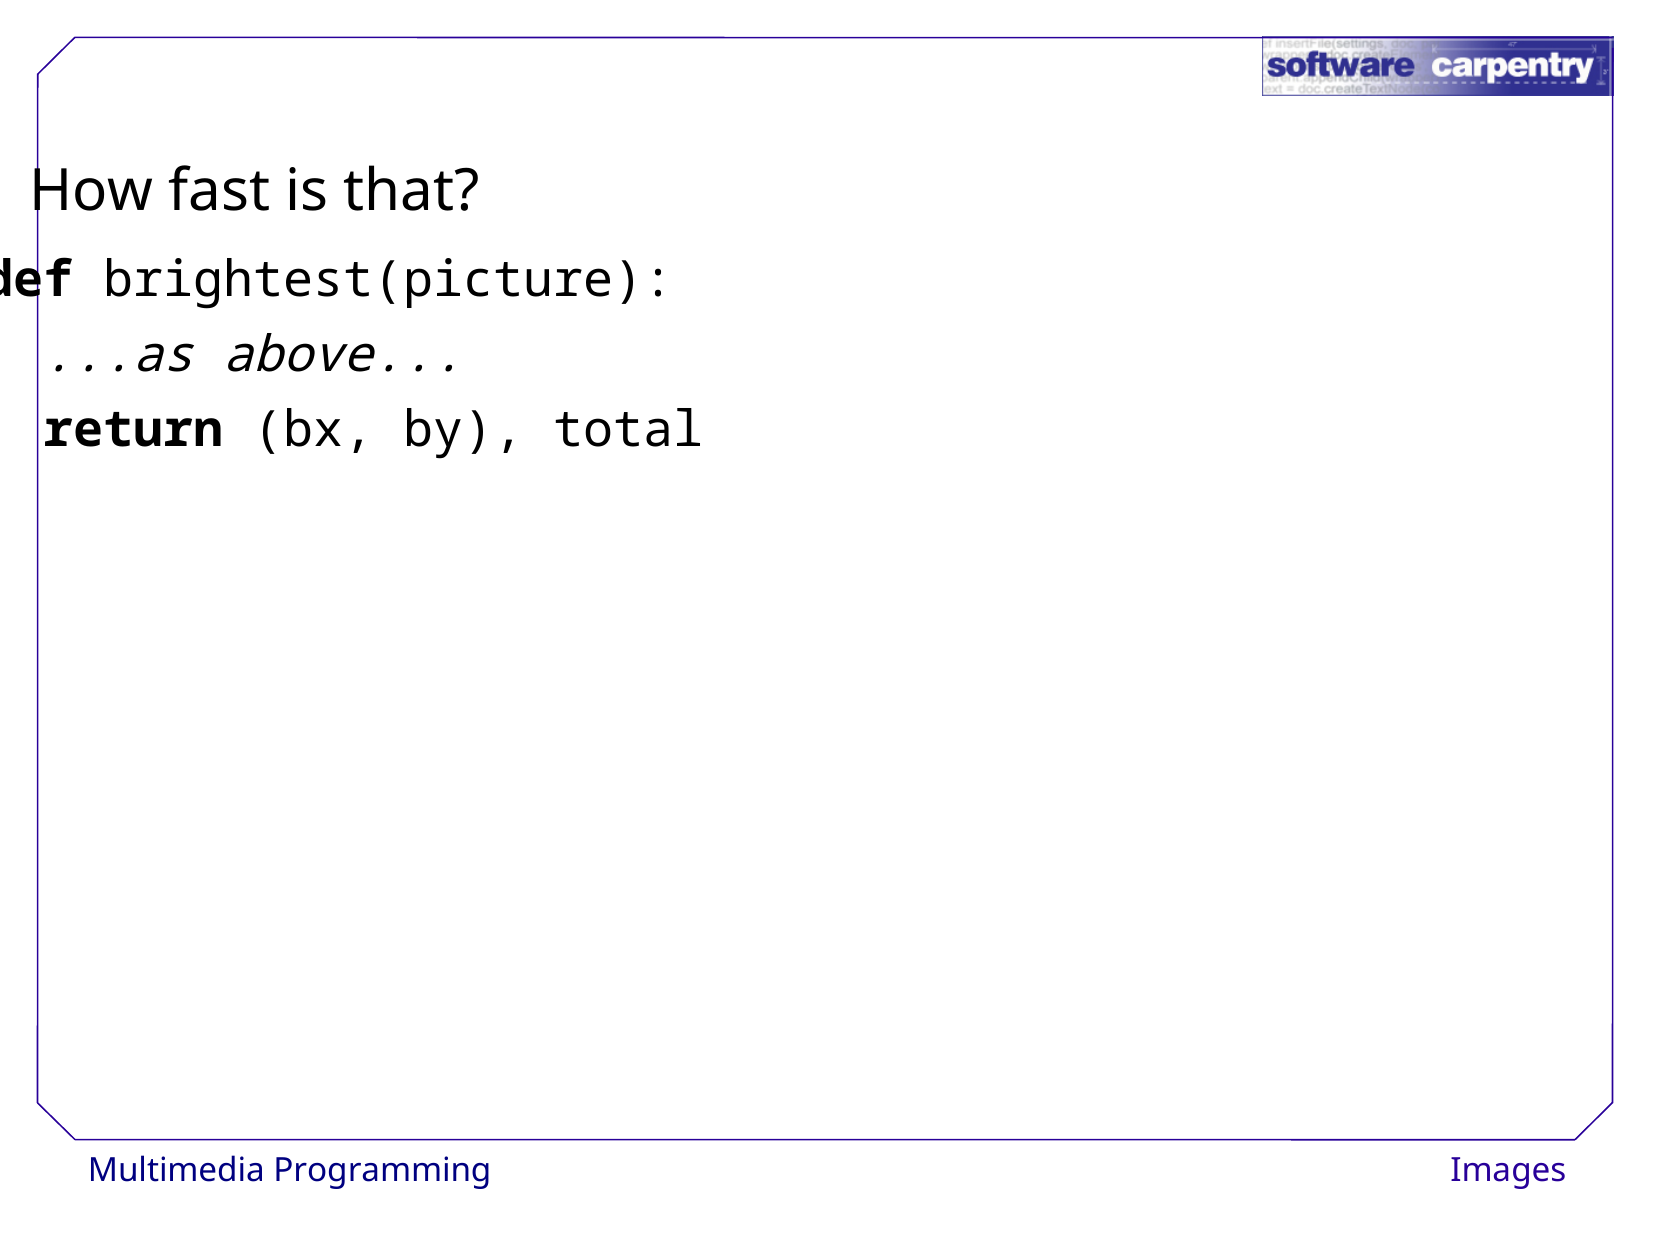

How fast is that?
def brightest(picture):
 ...as above...
 return (bx, by), total